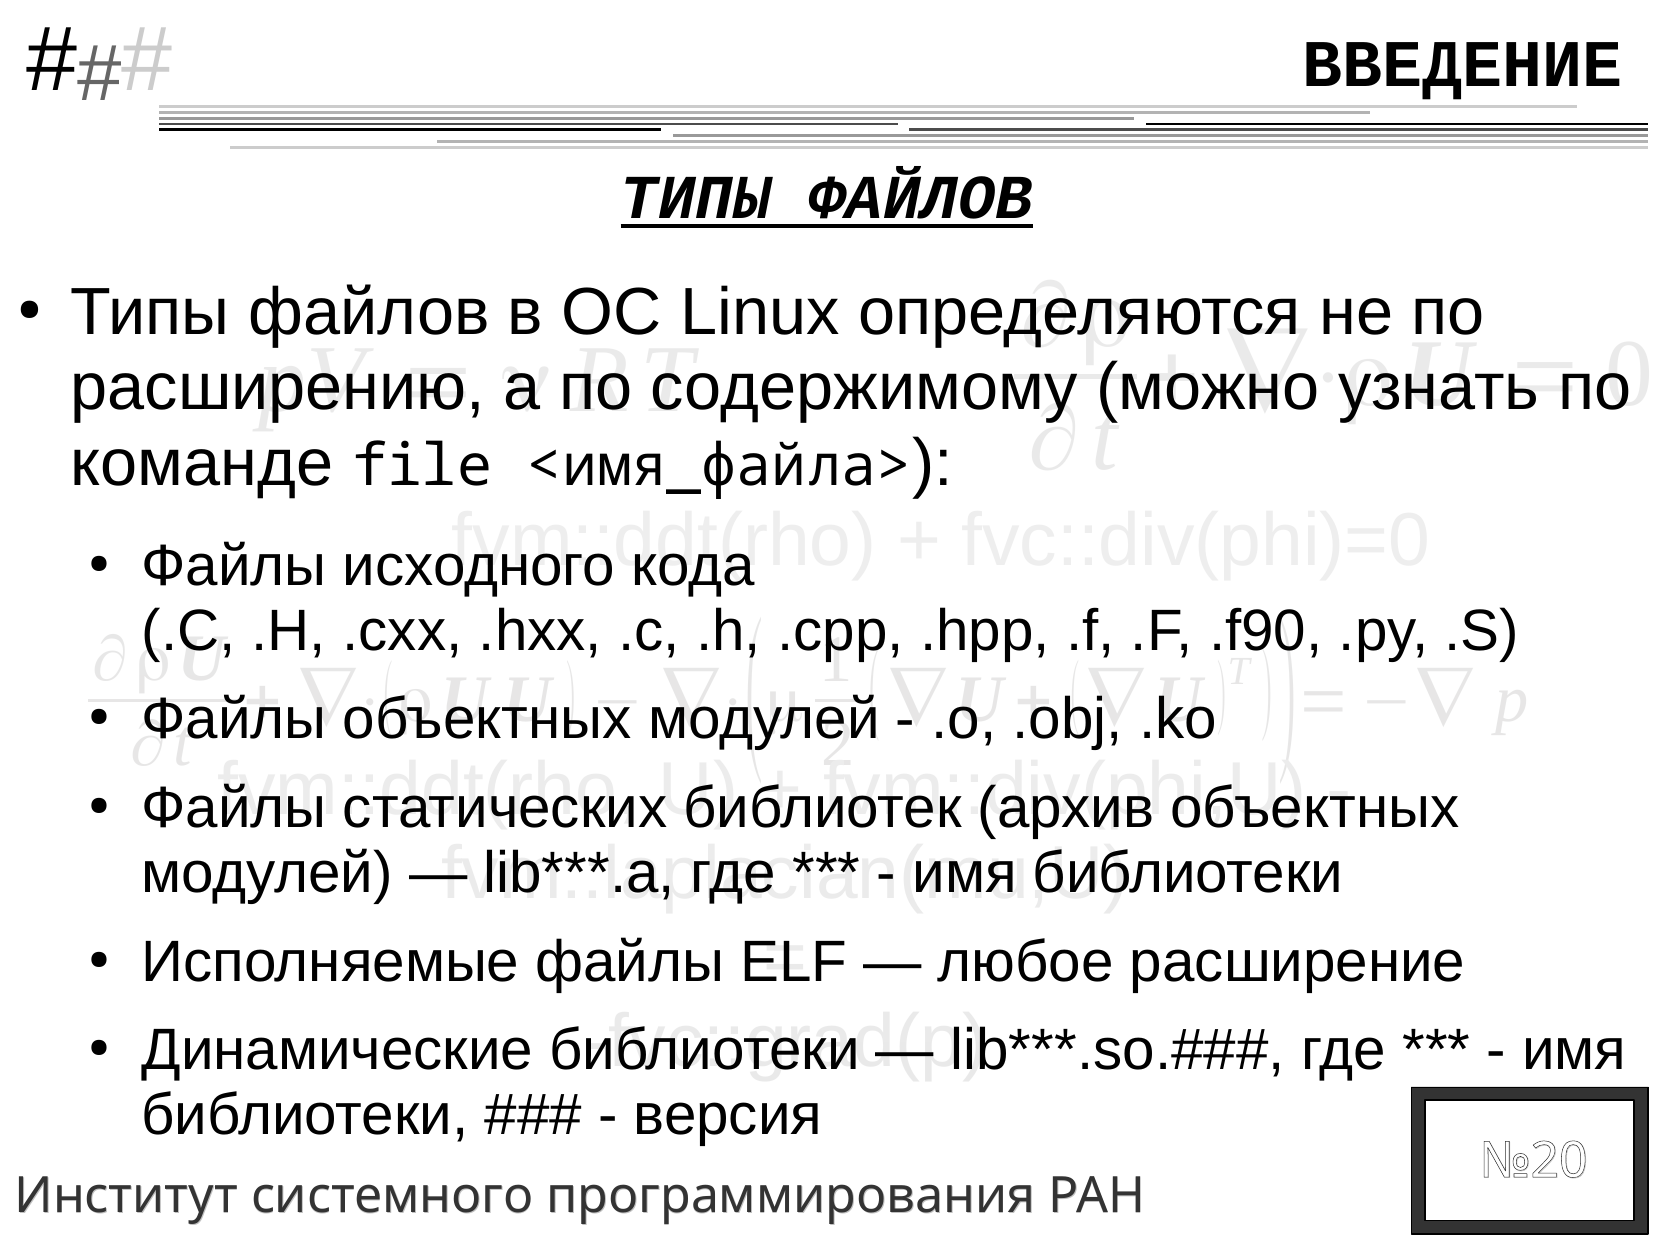

# ТИПЫ ФАЙЛОВ
Типы файлов в ОС Linux определяются не по расширению, а по содержимому (можно узнать по команде file <имя_файла>):
Файлы исходного кода (.C, .H, .cxx, .hxx, .c, .h, .cpp, .hpp, .f, .F, .f90, .py, .S)
Файлы объектных модулей - .o, .obj, .ko
Файлы статических библиотек (архив объектных модулей) — lib***.a, где *** - имя библиотеки
Исполняемые файлы ELF — любое расширение
Динамические библиотеки — lib***.so.###, где *** - имя библиотеки, ### - версия